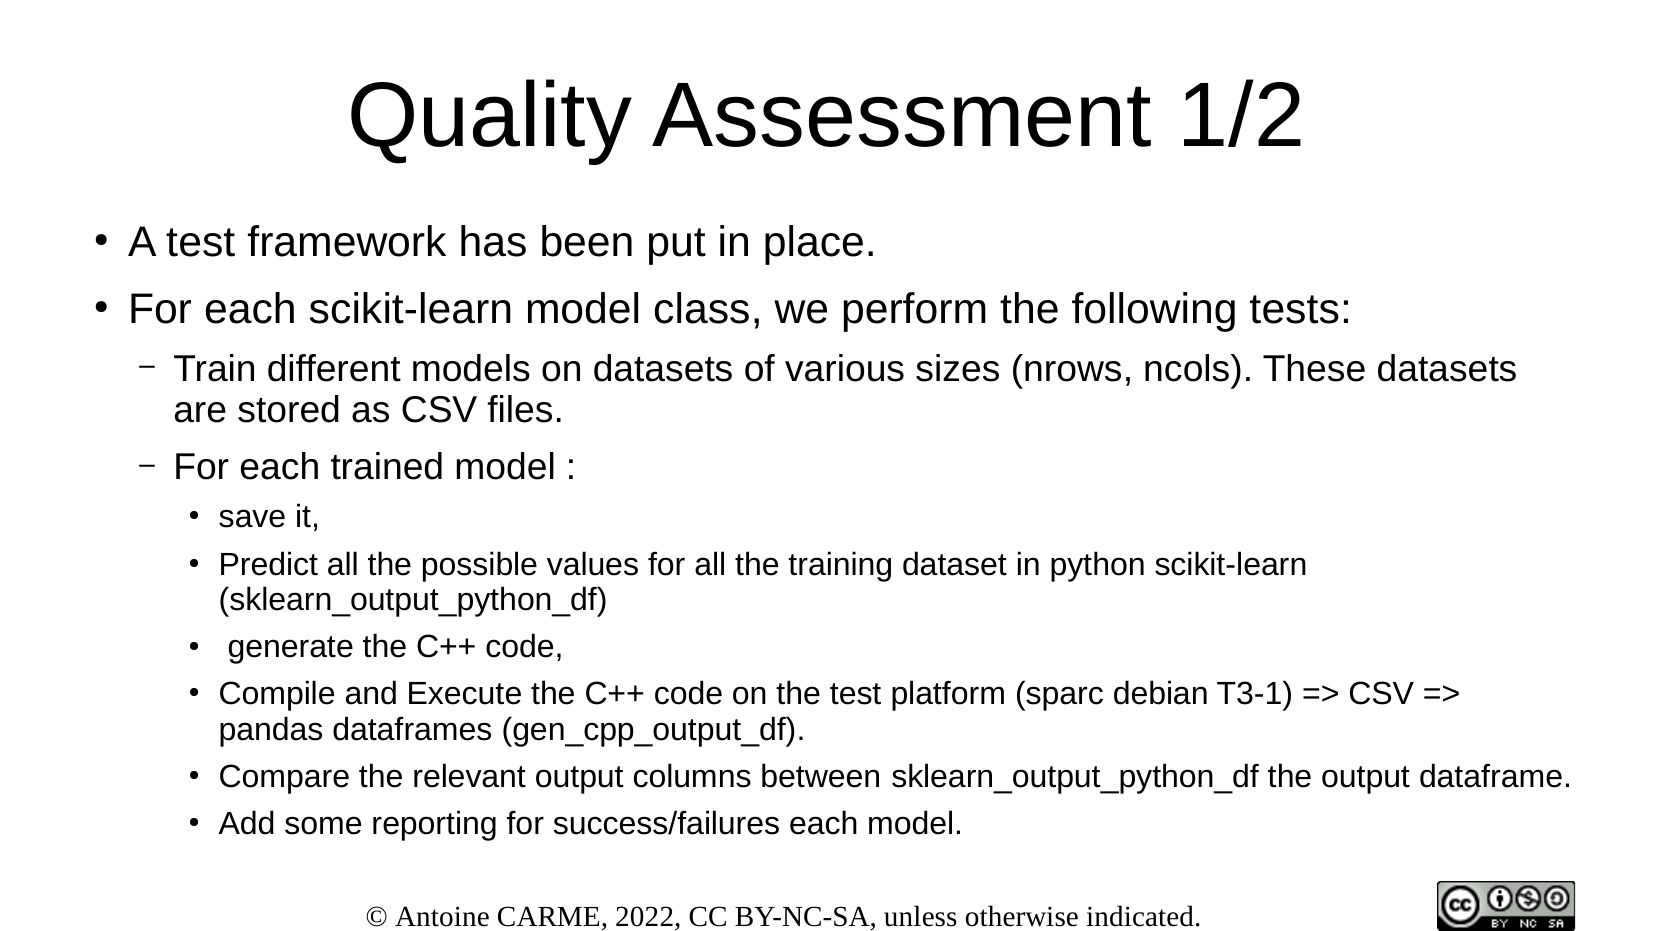

# Quality Assessment 1/2
A test framework has been put in place.
For each scikit-learn model class, we perform the following tests:
Train different models on datasets of various sizes (nrows, ncols). These datasets are stored as CSV files.
For each trained model :
save it,
Predict all the possible values for all the training dataset in python scikit-learn (sklearn_output_python_df)
 generate the C++ code,
Compile and Execute the C++ code on the test platform (sparc debian T3-1) => CSV => pandas dataframes (gen_cpp_output_df).
Compare the relevant output columns between sklearn_output_python_df the output dataframe.
Add some reporting for success/failures each model.